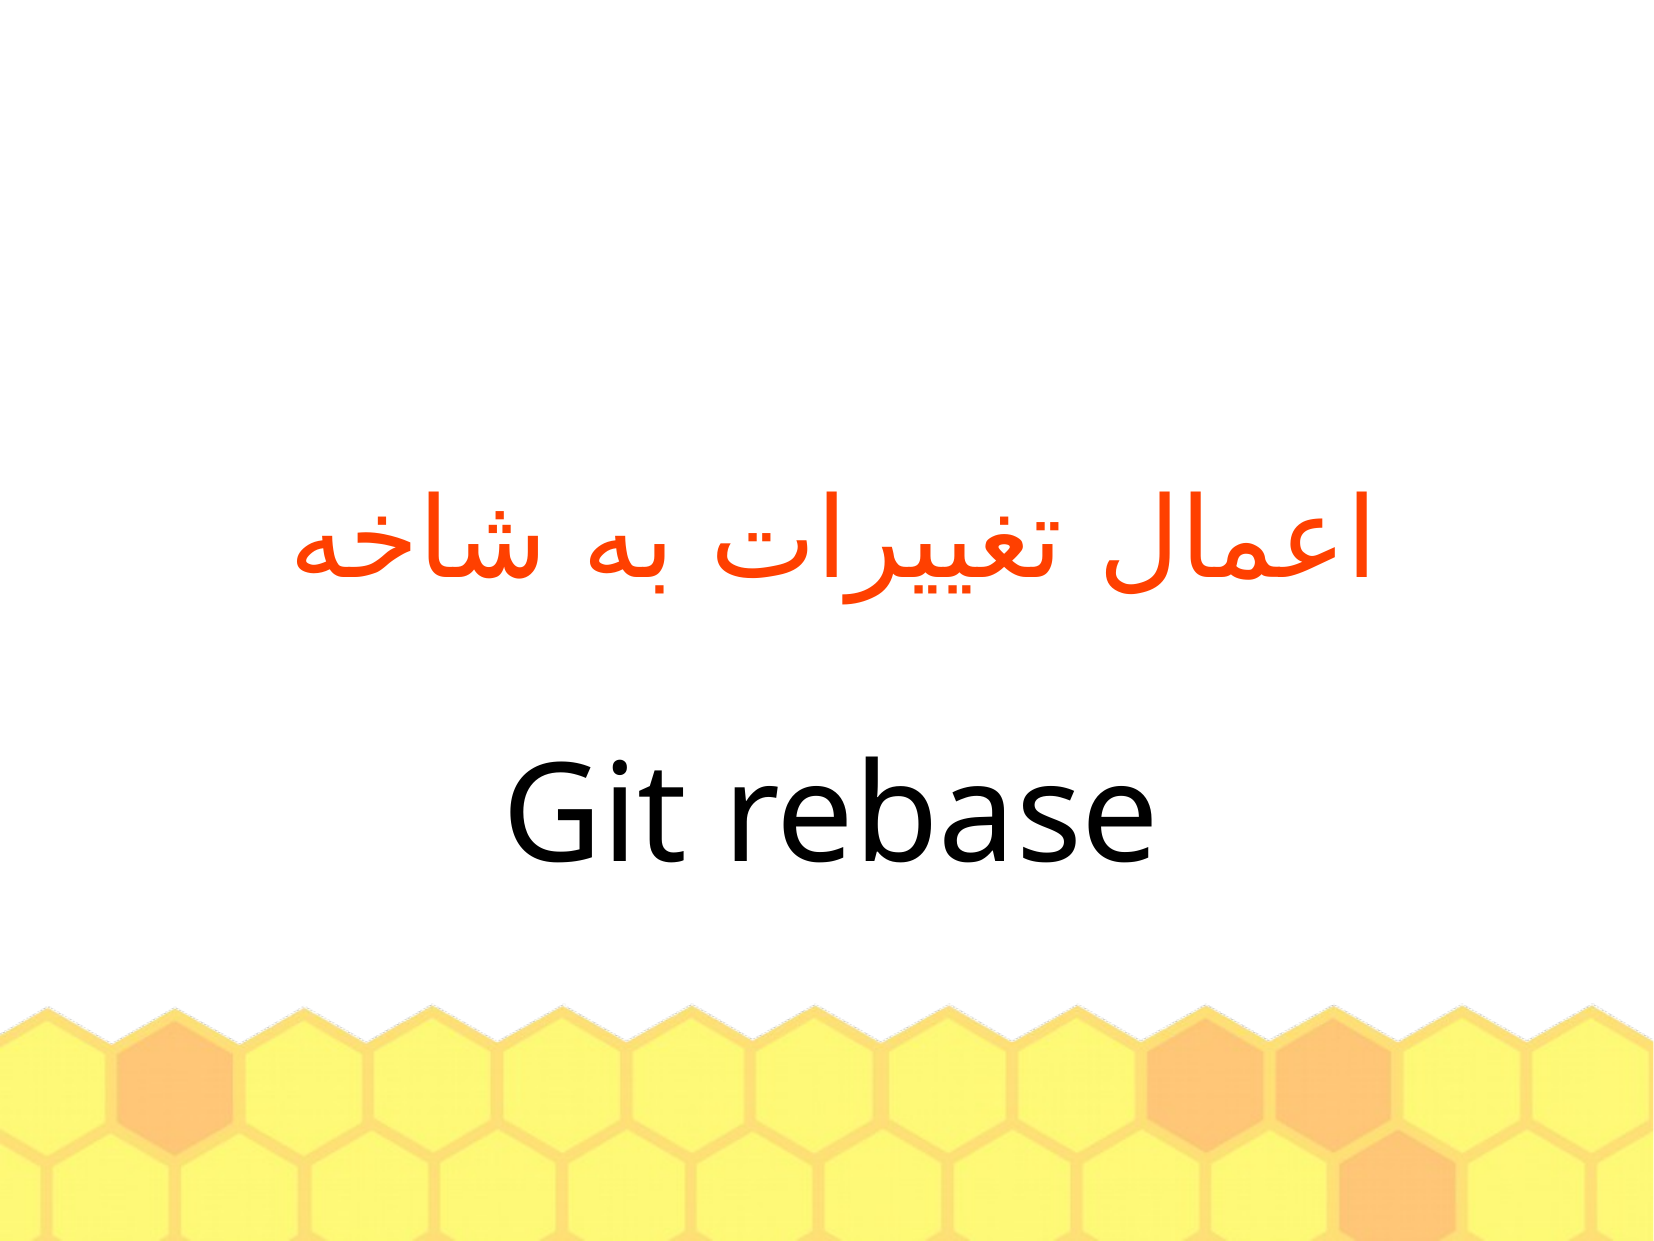

# اعمال تغییرات به شاخه
Git rebase